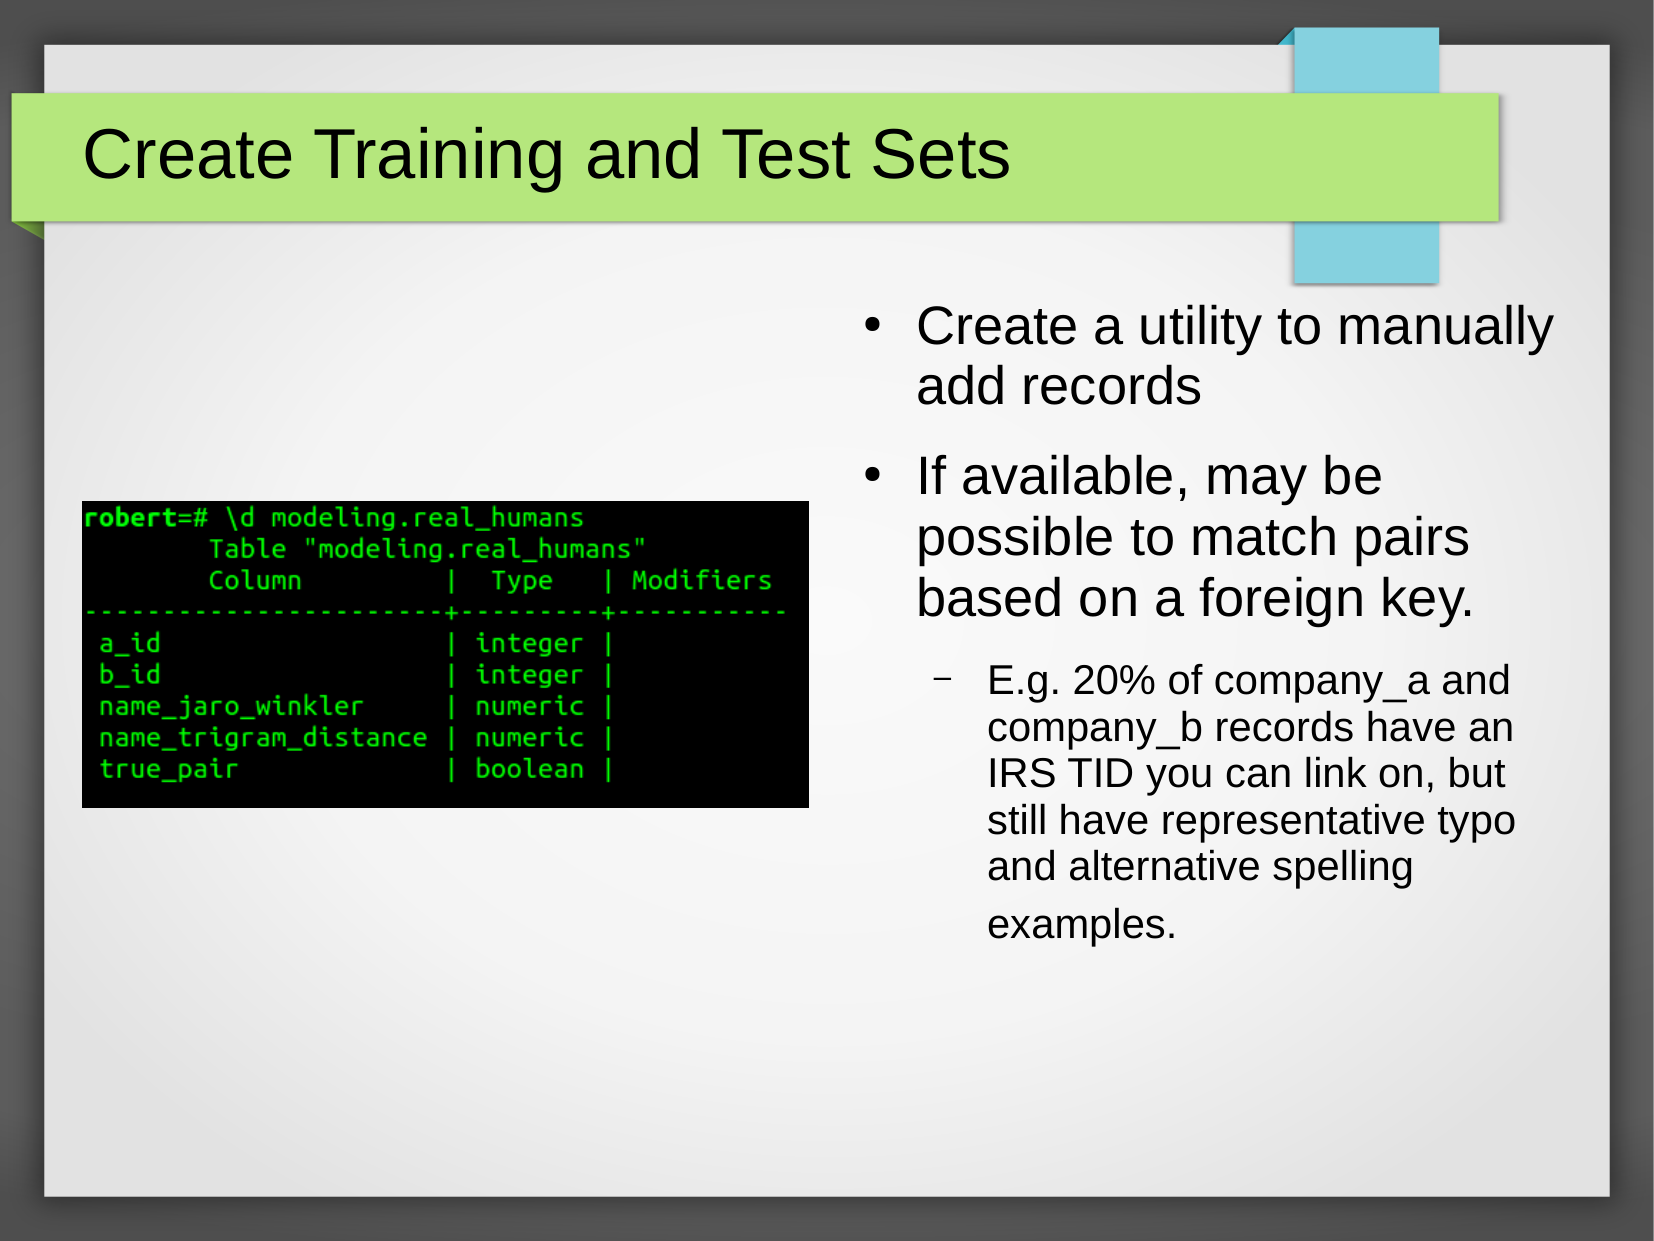

# Create Training and Test Sets
Create a utility to manually add records
If available, may be possible to match pairs based on a foreign key.
E.g. 20% of company_a and company_b records have an IRS TID you can link on, but still have representative typo and alternative spelling examples.